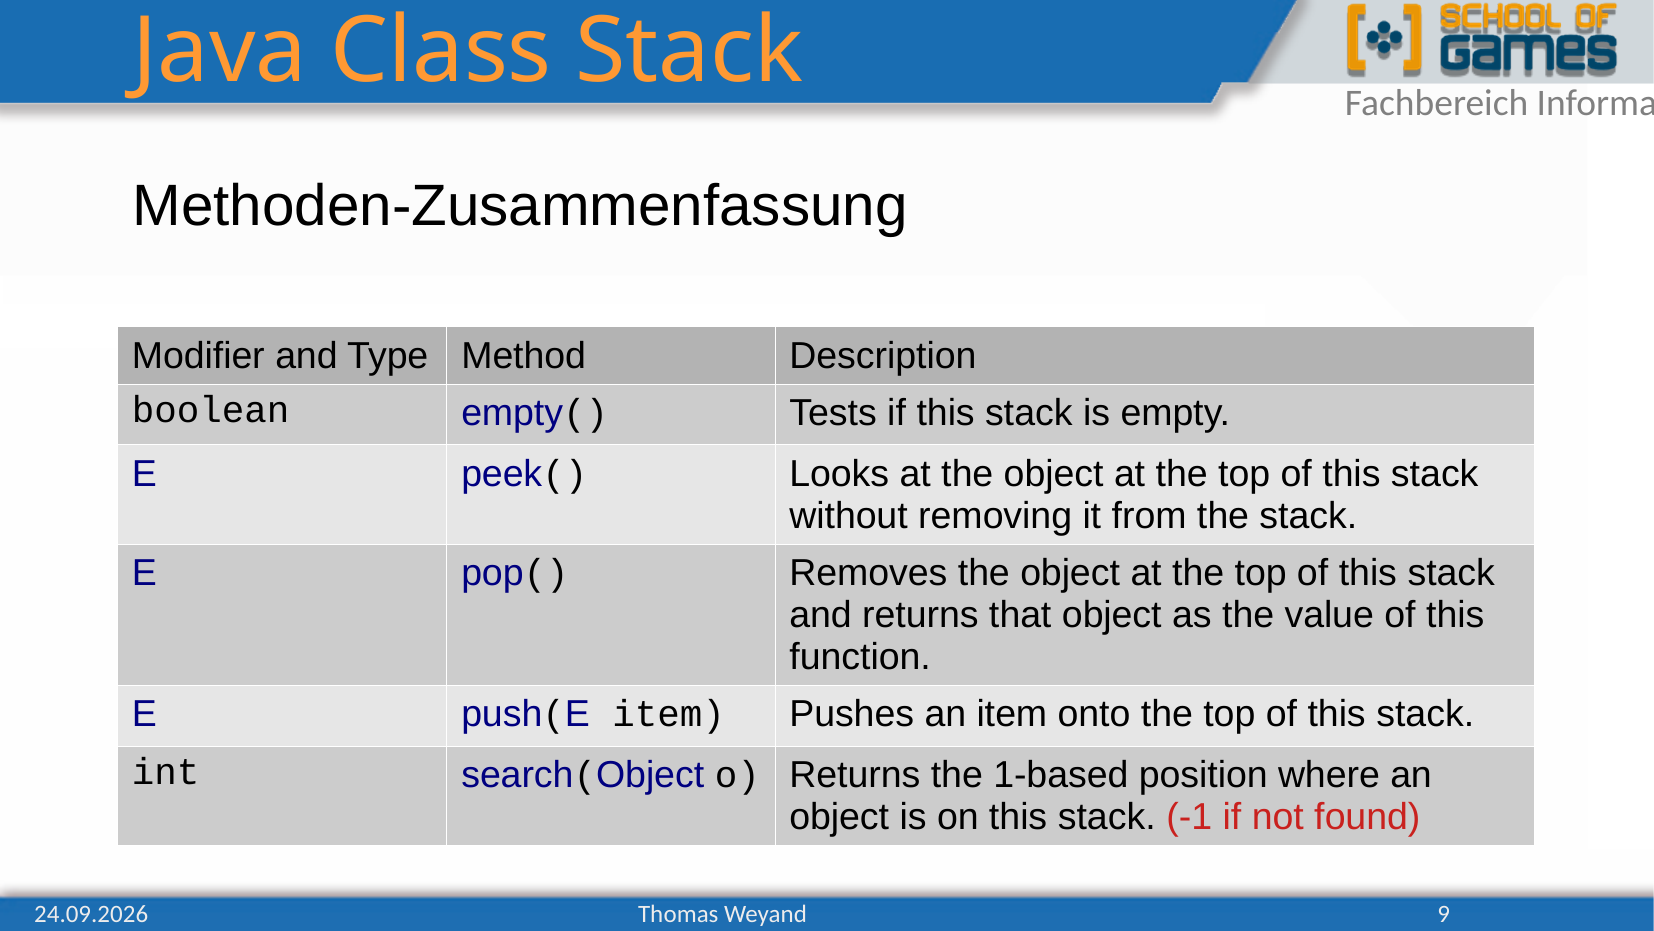

Java Class Stack
Methoden-Zusammenfassung
| Modifier and Type | Method | Description |
| --- | --- | --- |
| boolean | empty() | Tests if this stack is empty. |
| E | peek() | Looks at the object at the top of this stack without removing it from the stack. |
| E | pop() | Removes the object at the top of this stack and returns that object as the value of this function. |
| E | push(E item) | Pushes an item onto the top of this stack. |
| int | search(Object o) | Returns the 1-based position where an object is on this stack. (-1 if not found) |
Thomas Weyand